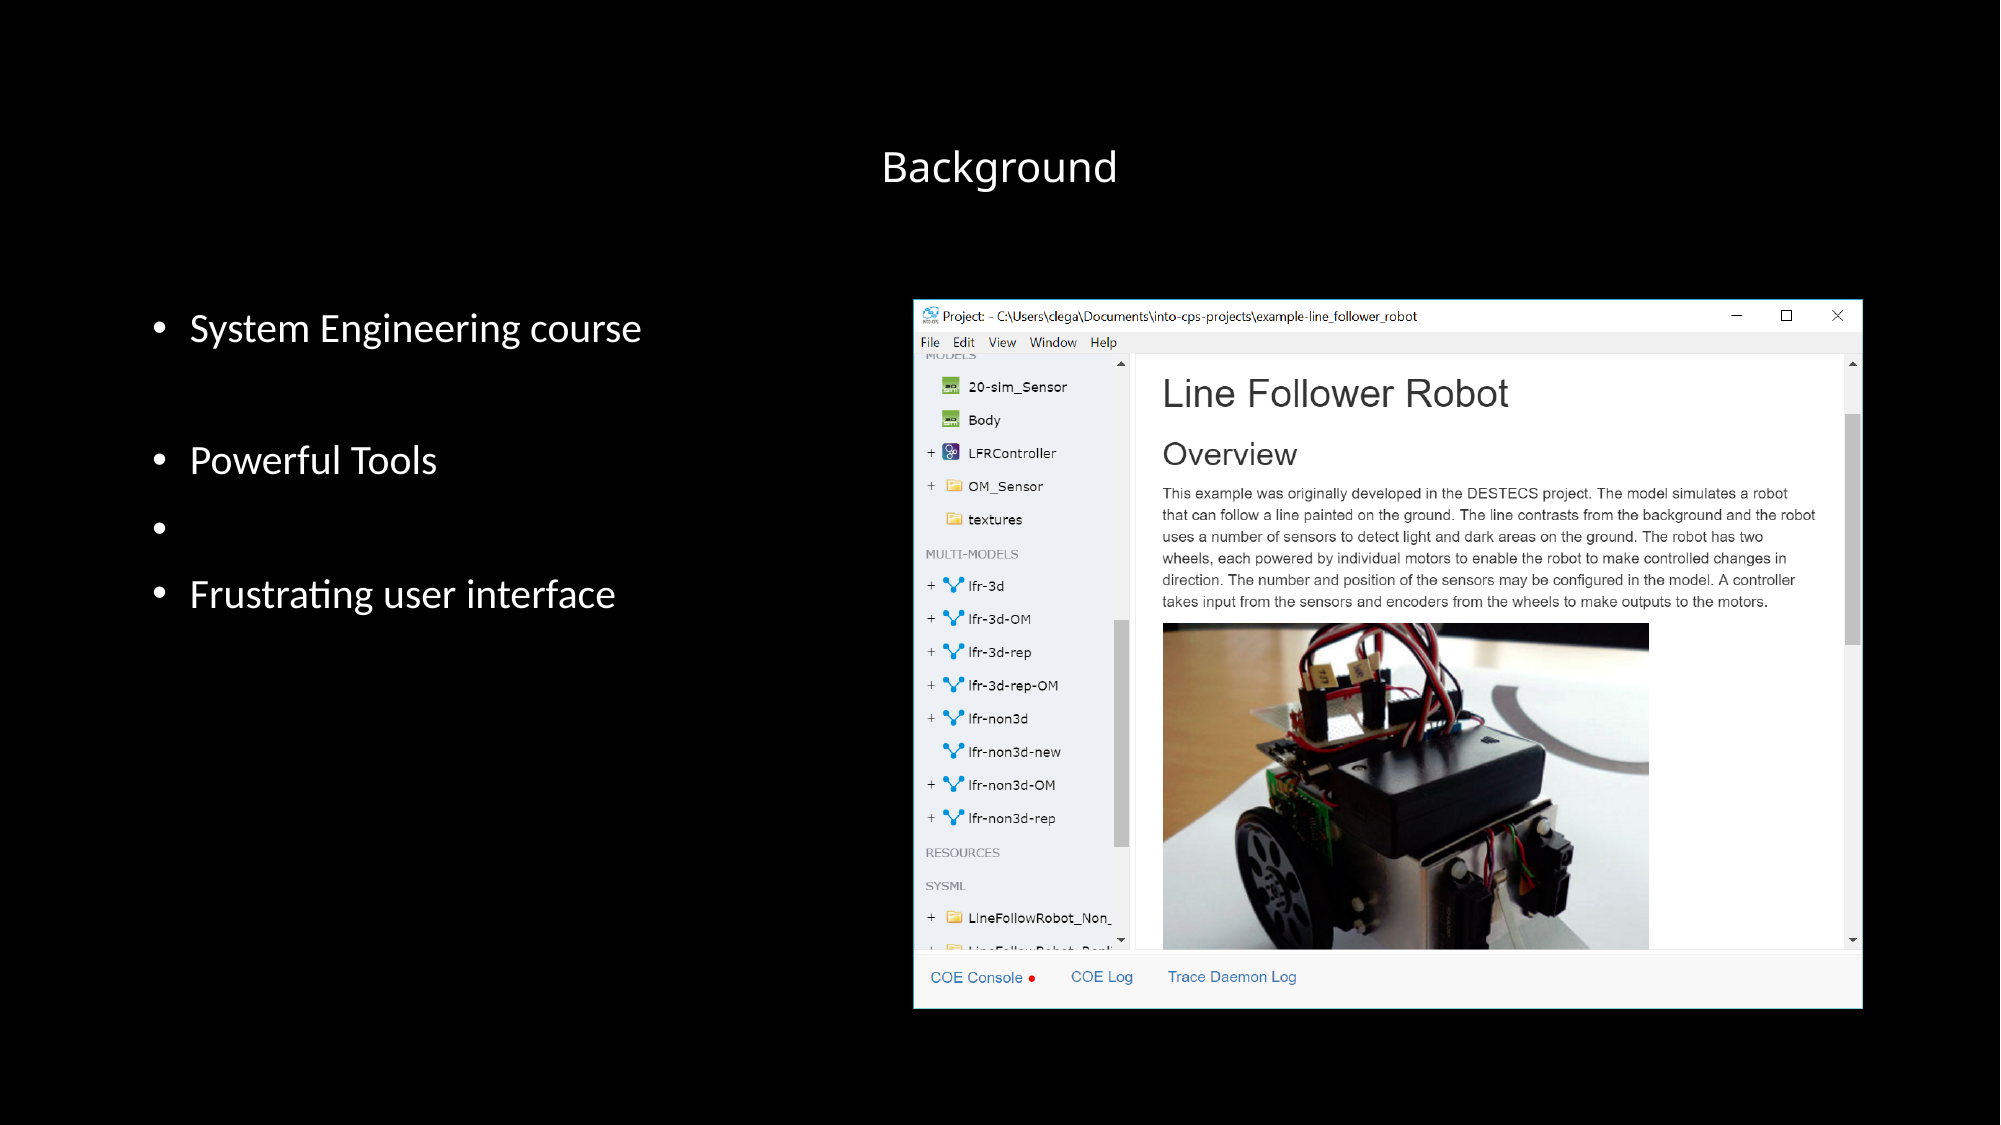

# Background
System Engineering course
Powerful Tools
Frustrating user interface